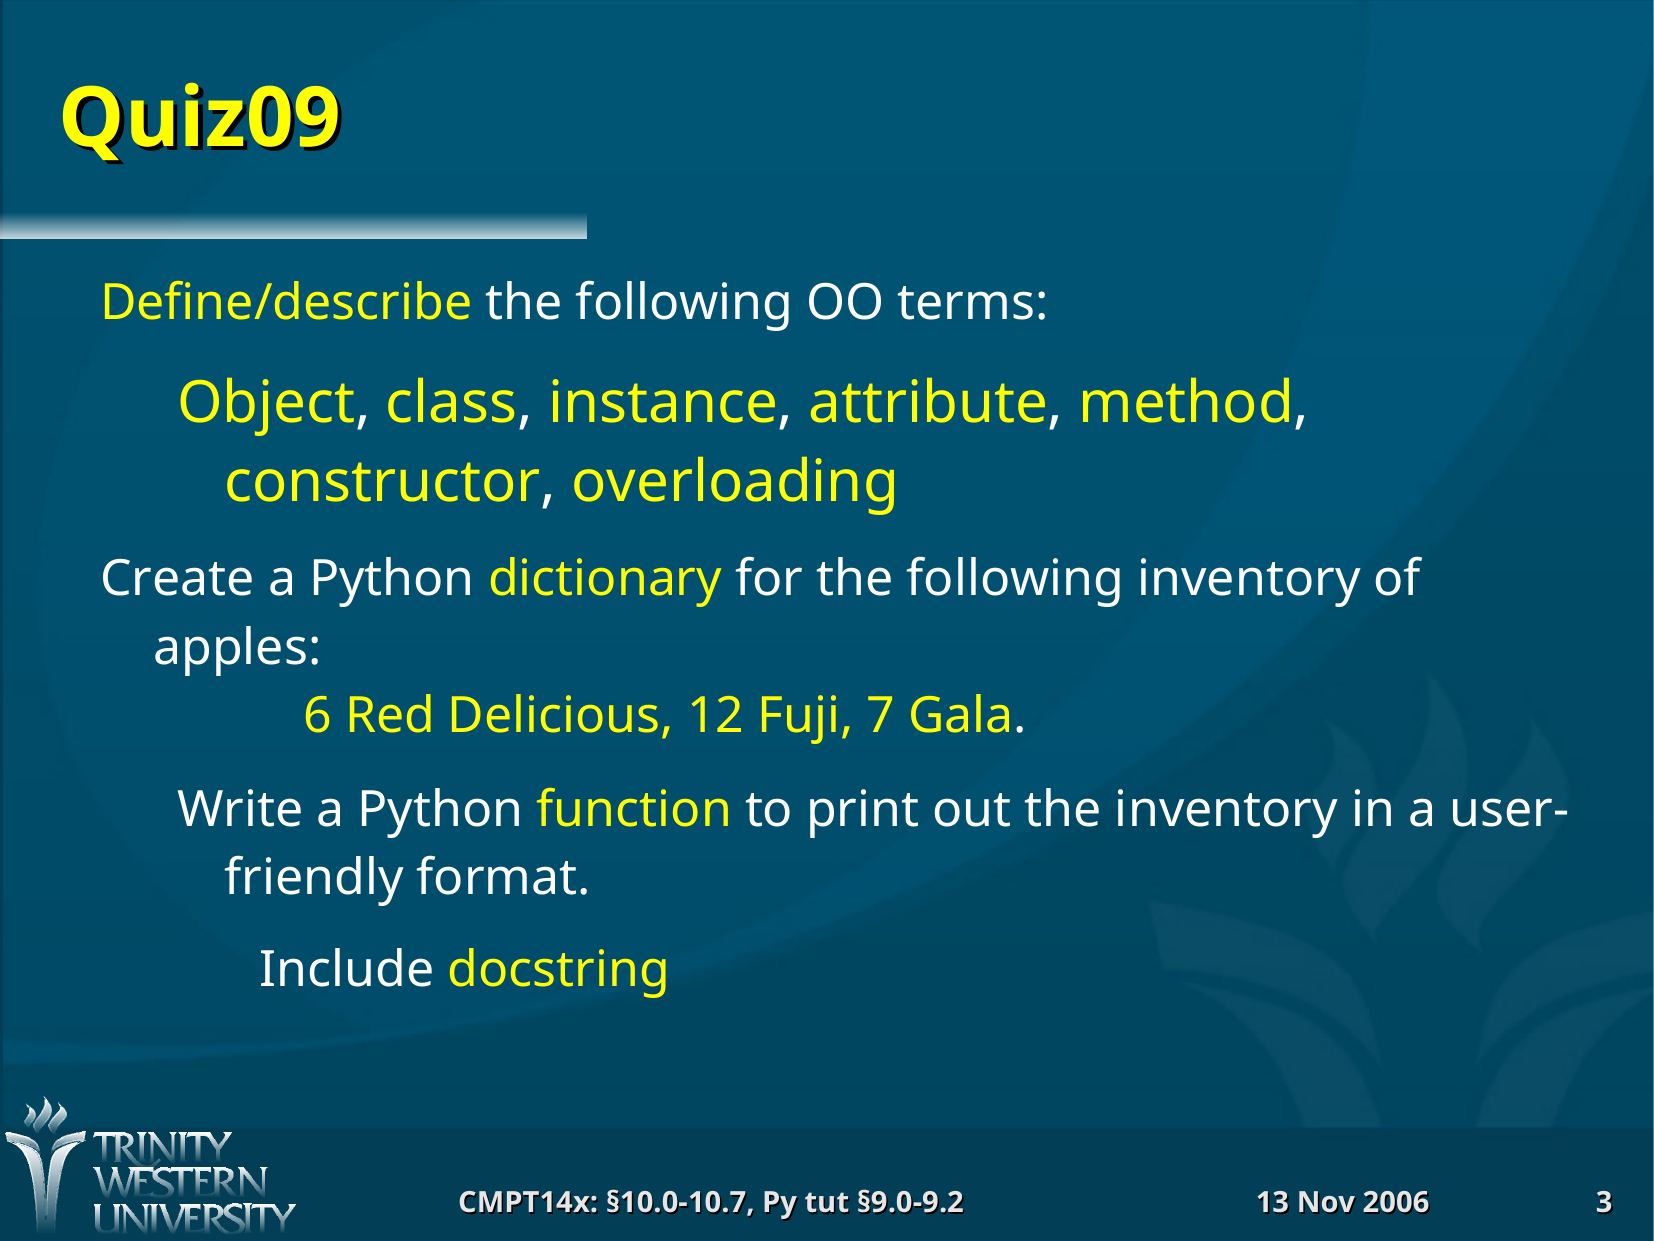

# Quiz09
Define/describe the following OO terms:
Object, class, instance, attribute, method, constructor, overloading
Create a Python dictionary for the following inventory of apples:
		6 Red Delicious, 12 Fuji, 7 Gala.
Write a Python function to print out the inventory in a user-friendly format.
Include docstring
CMPT14x: §10.0-10.7, Py tut §9.0-9.2
13 Nov 2006
3